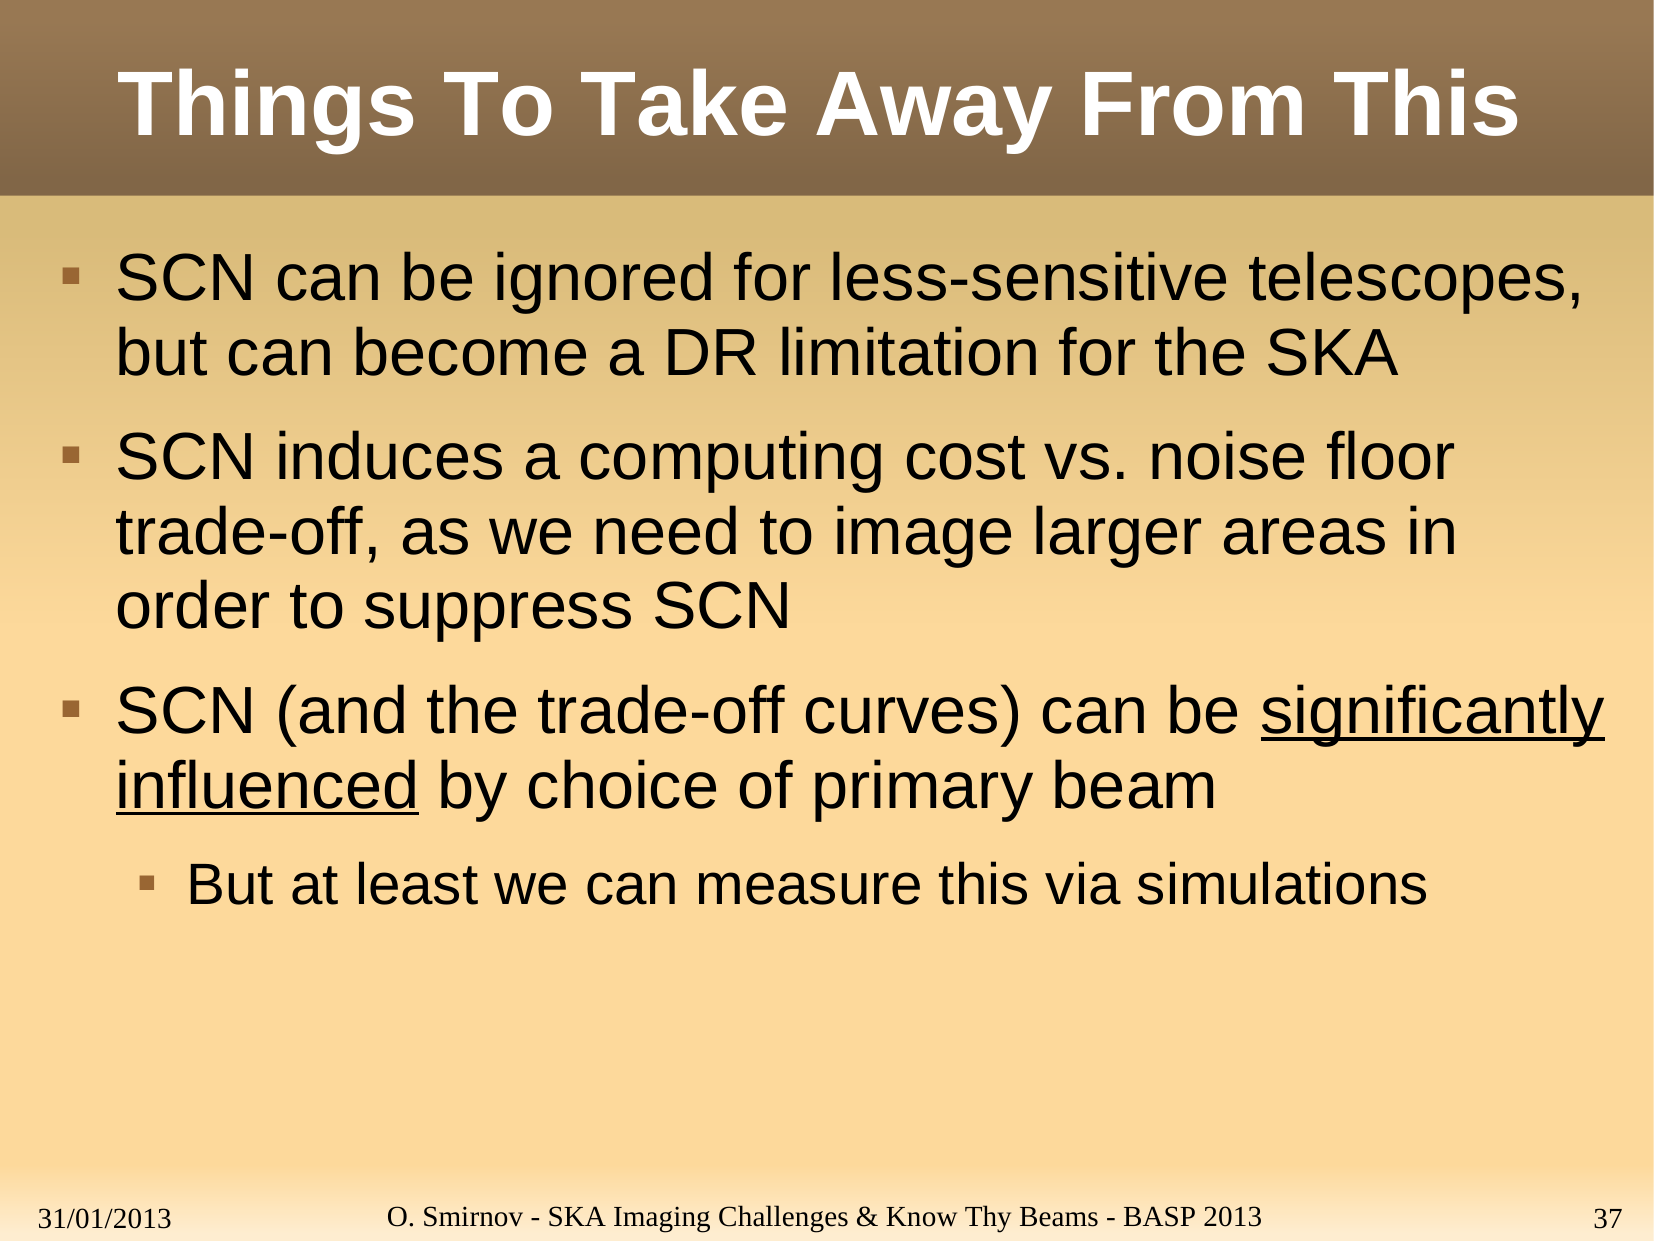

# Things To Take Away From This
SCN can be ignored for less-sensitive telescopes, but can become a DR limitation for the SKA
SCN induces a computing cost vs. noise floor trade-off, as we need to image larger areas in order to suppress SCN
SCN (and the trade-off curves) can be significantly influenced by choice of primary beam
But at least we can measure this via simulations
O. Smirnov - SKA Imaging Challenges & Know Thy Beams - BASP 2013
31/01/2013
37